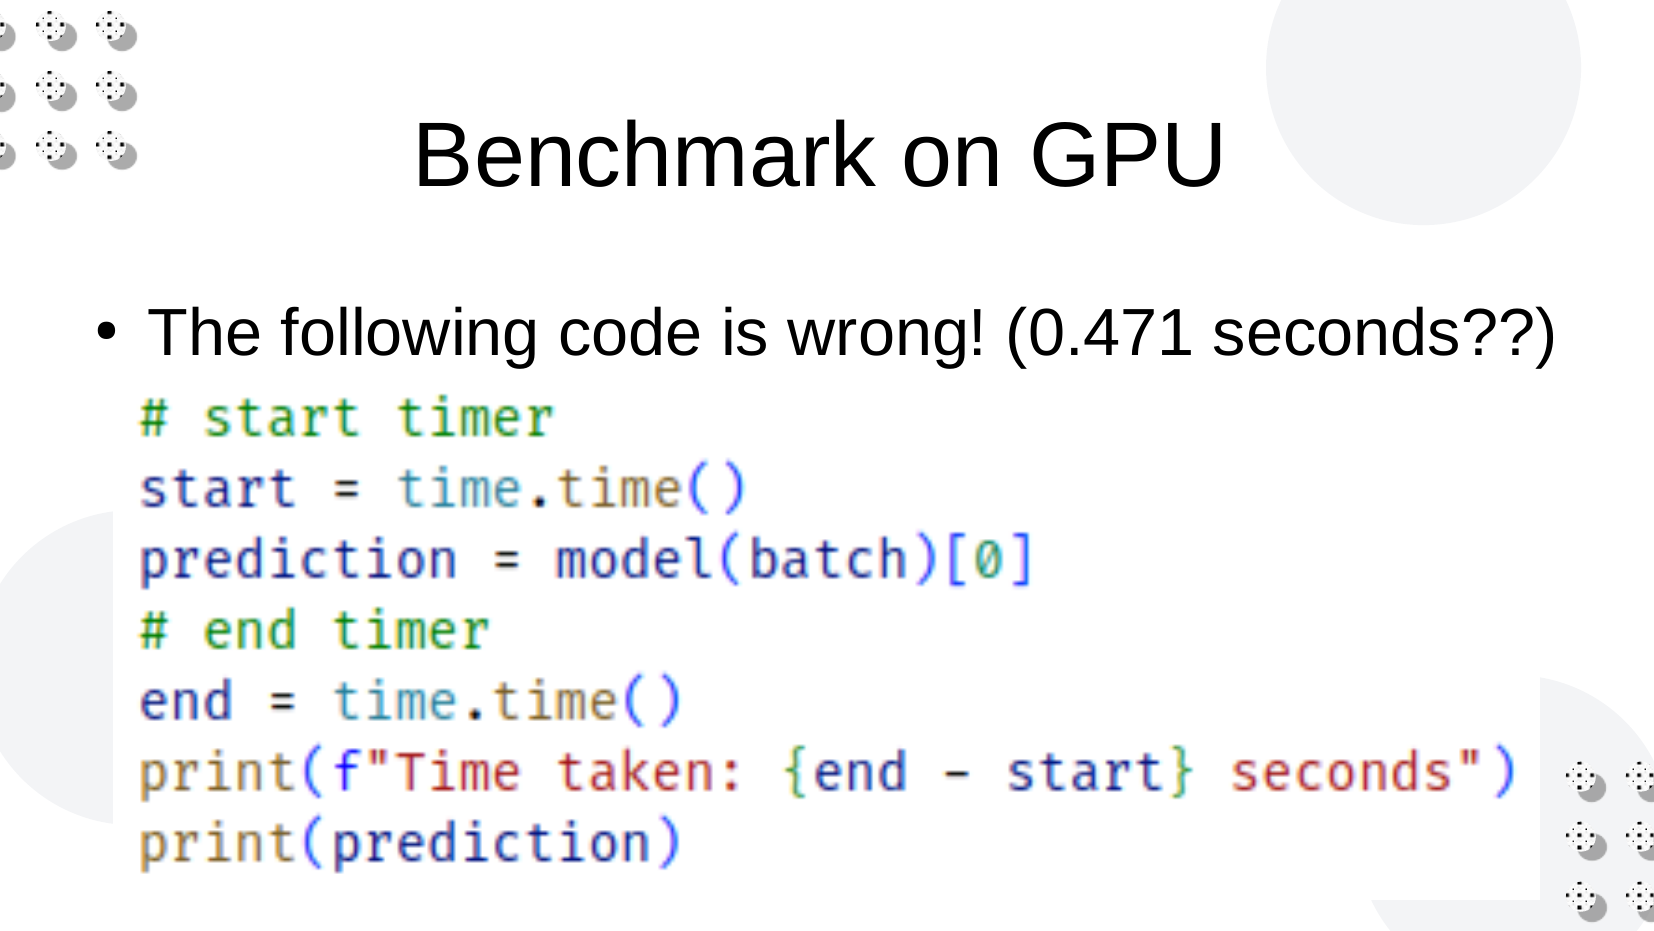

# Benchmark on GPU
The following code is wrong! (0.471 seconds??)